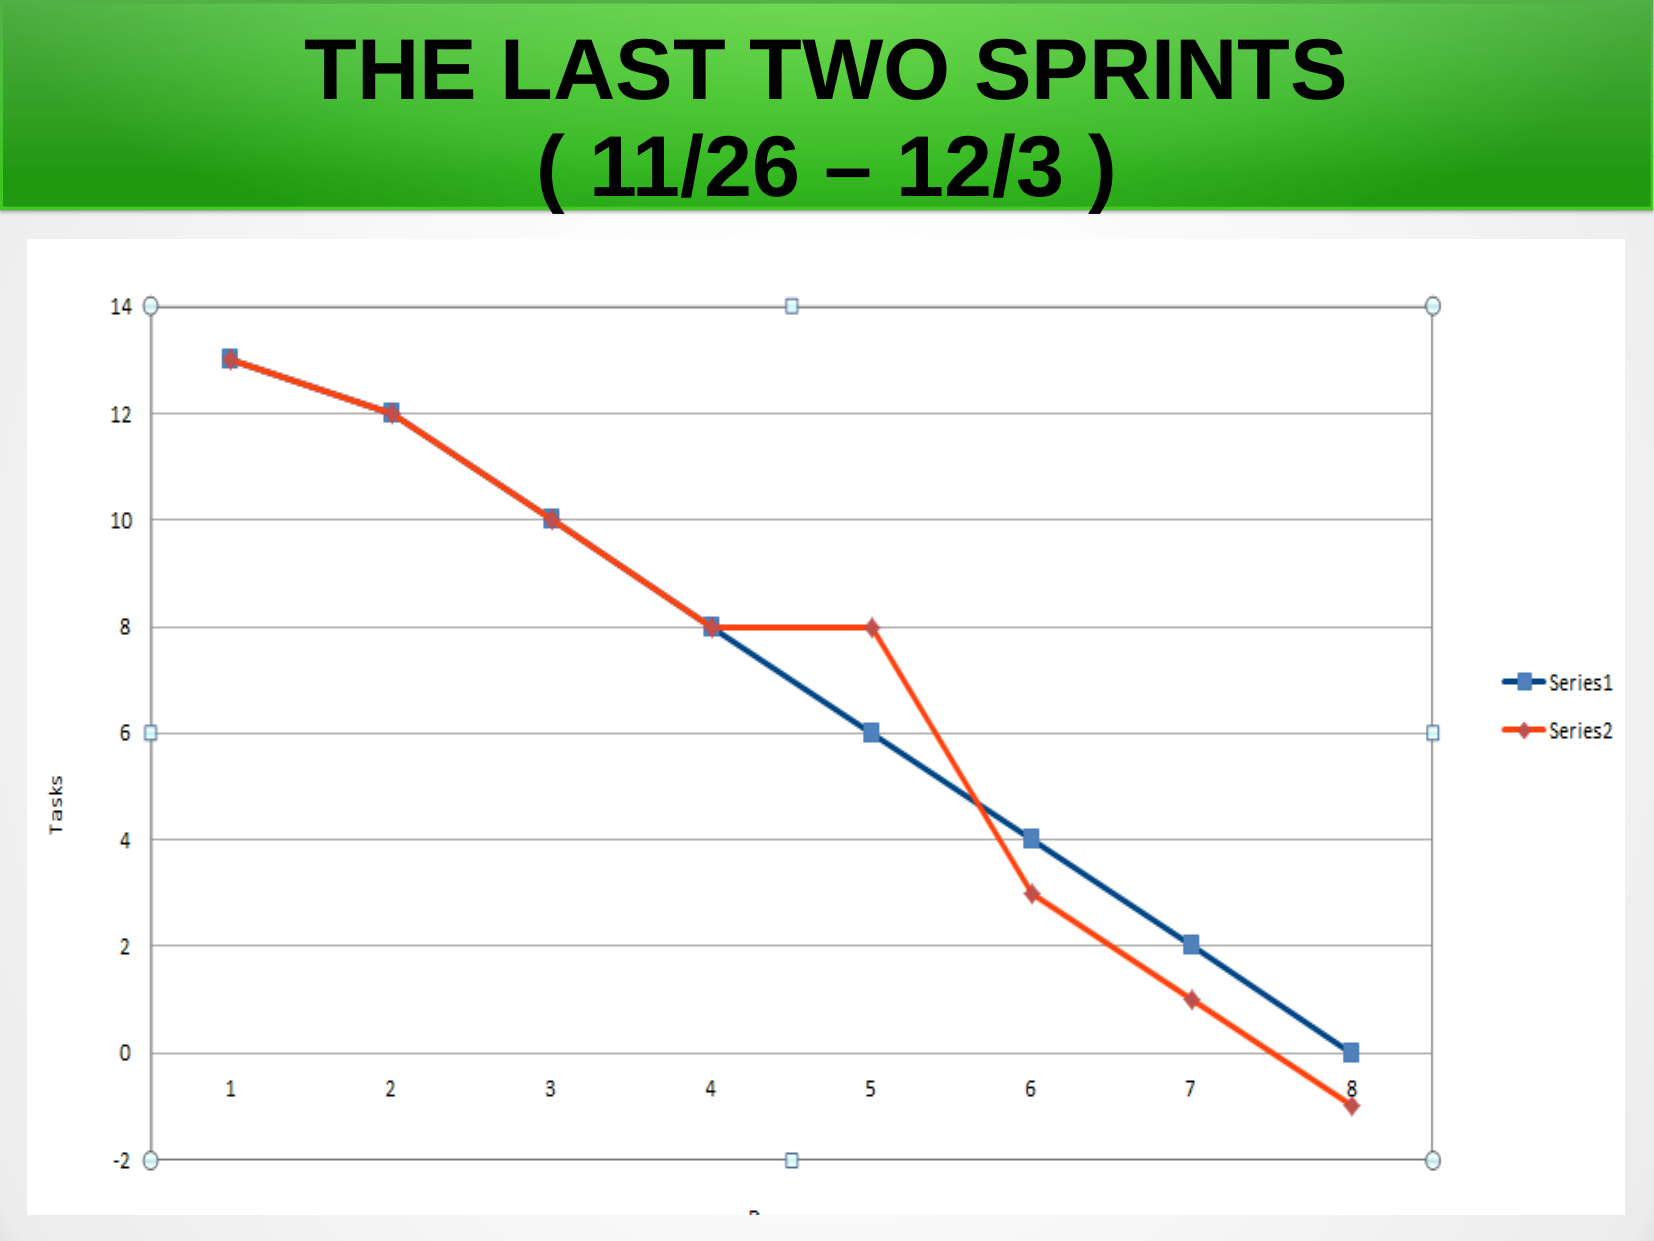

# THE LAST TWO SPRINTS ( 11/26 – 12/3 )